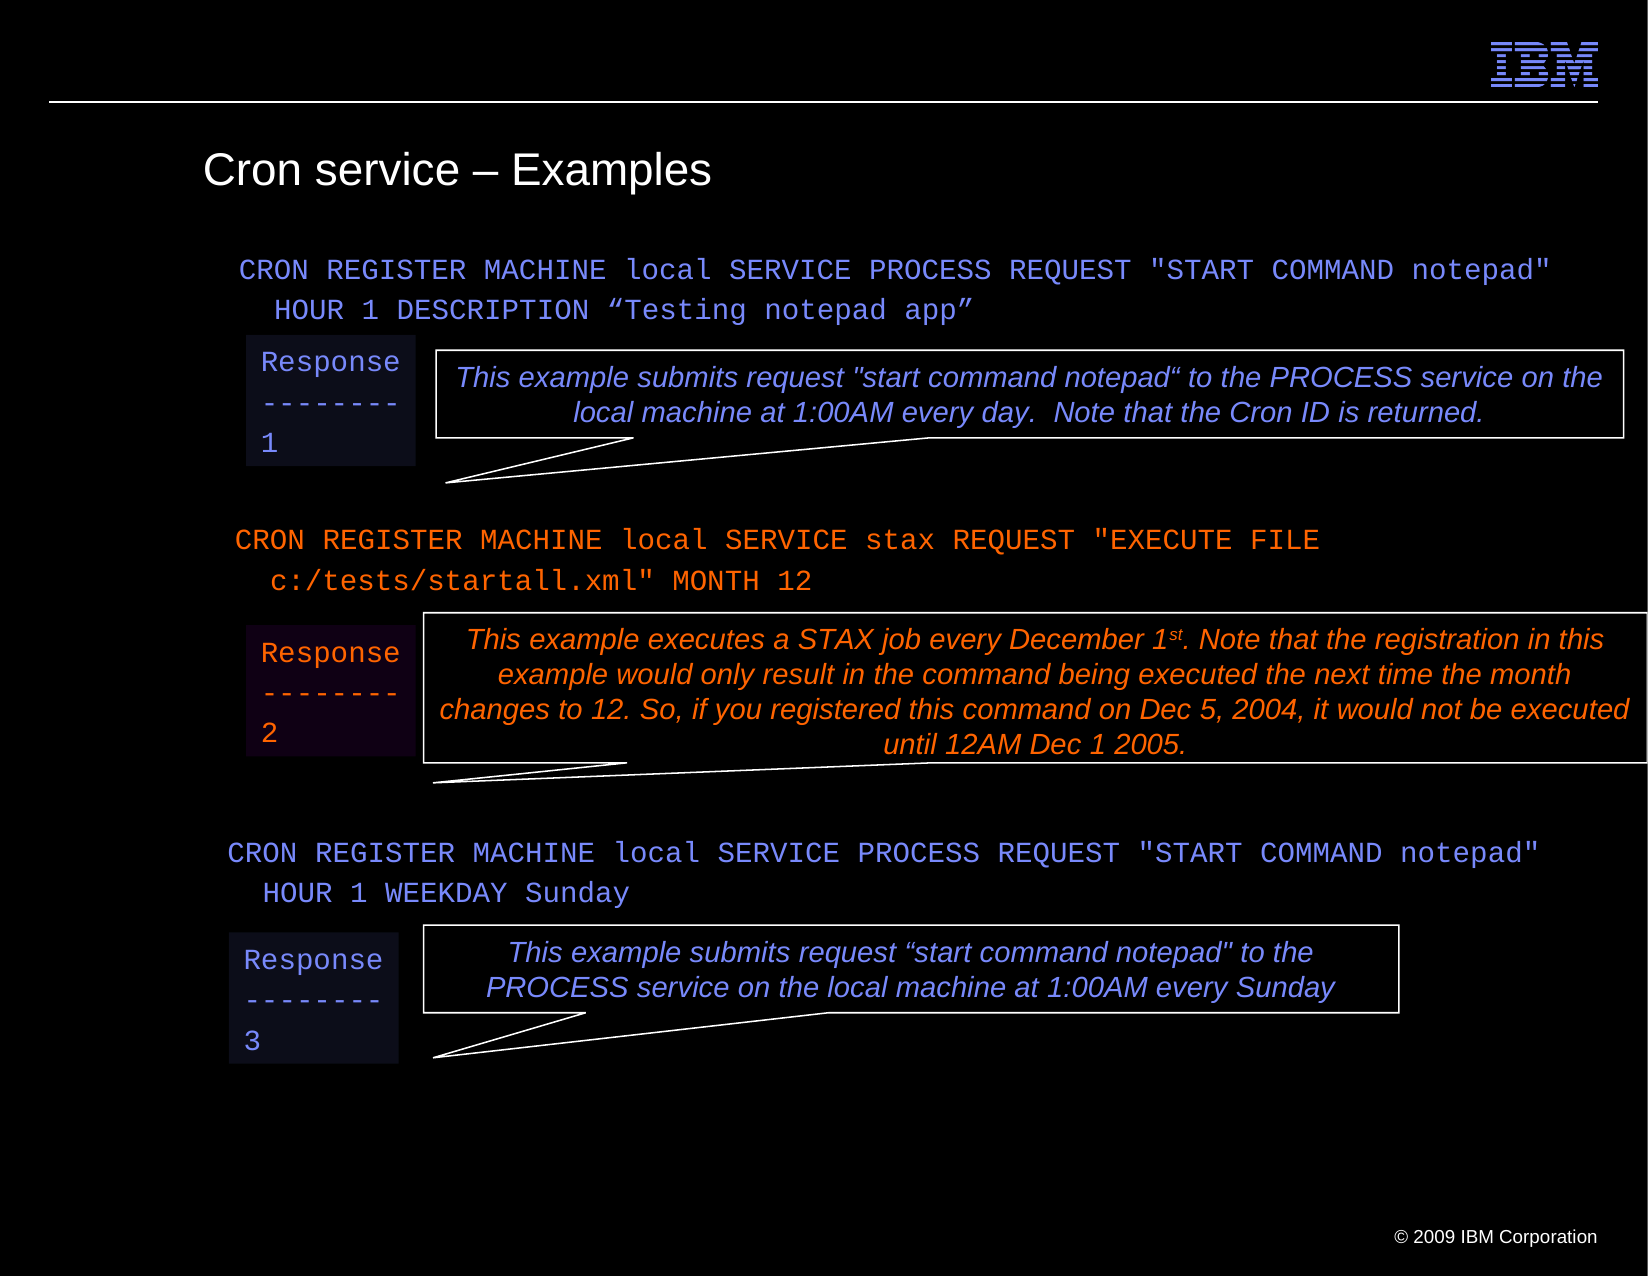

# Cron service – Examples
CRON REGISTER MACHINE local SERVICE PROCESS REQUEST "START COMMAND notepad"
 HOUR 1 DESCRIPTION “Testing notepad app”
Response
--------
1
This example submits request "start command notepad“ to the PROCESS service on the local machine at 1:00AM every day. Note that the Cron ID is returned.
CRON REGISTER MACHINE local SERVICE stax REQUEST "EXECUTE FILE
 c:/tests/startall.xml" MONTH 12
This example executes a STAX job every December 1st. Note that the registration in this example would only result in the command being executed the next time the month changes to 12. So, if you registered this command on Dec 5, 2004, it would not be executed until 12AM Dec 1 2005.
Response
--------
2
CRON REGISTER MACHINE local SERVICE PROCESS REQUEST "START COMMAND notepad"
 HOUR 1 WEEKDAY Sunday
This example submits request “start command notepad" to the PROCESS service on the local machine at 1:00AM every Sunday
Response
--------
3